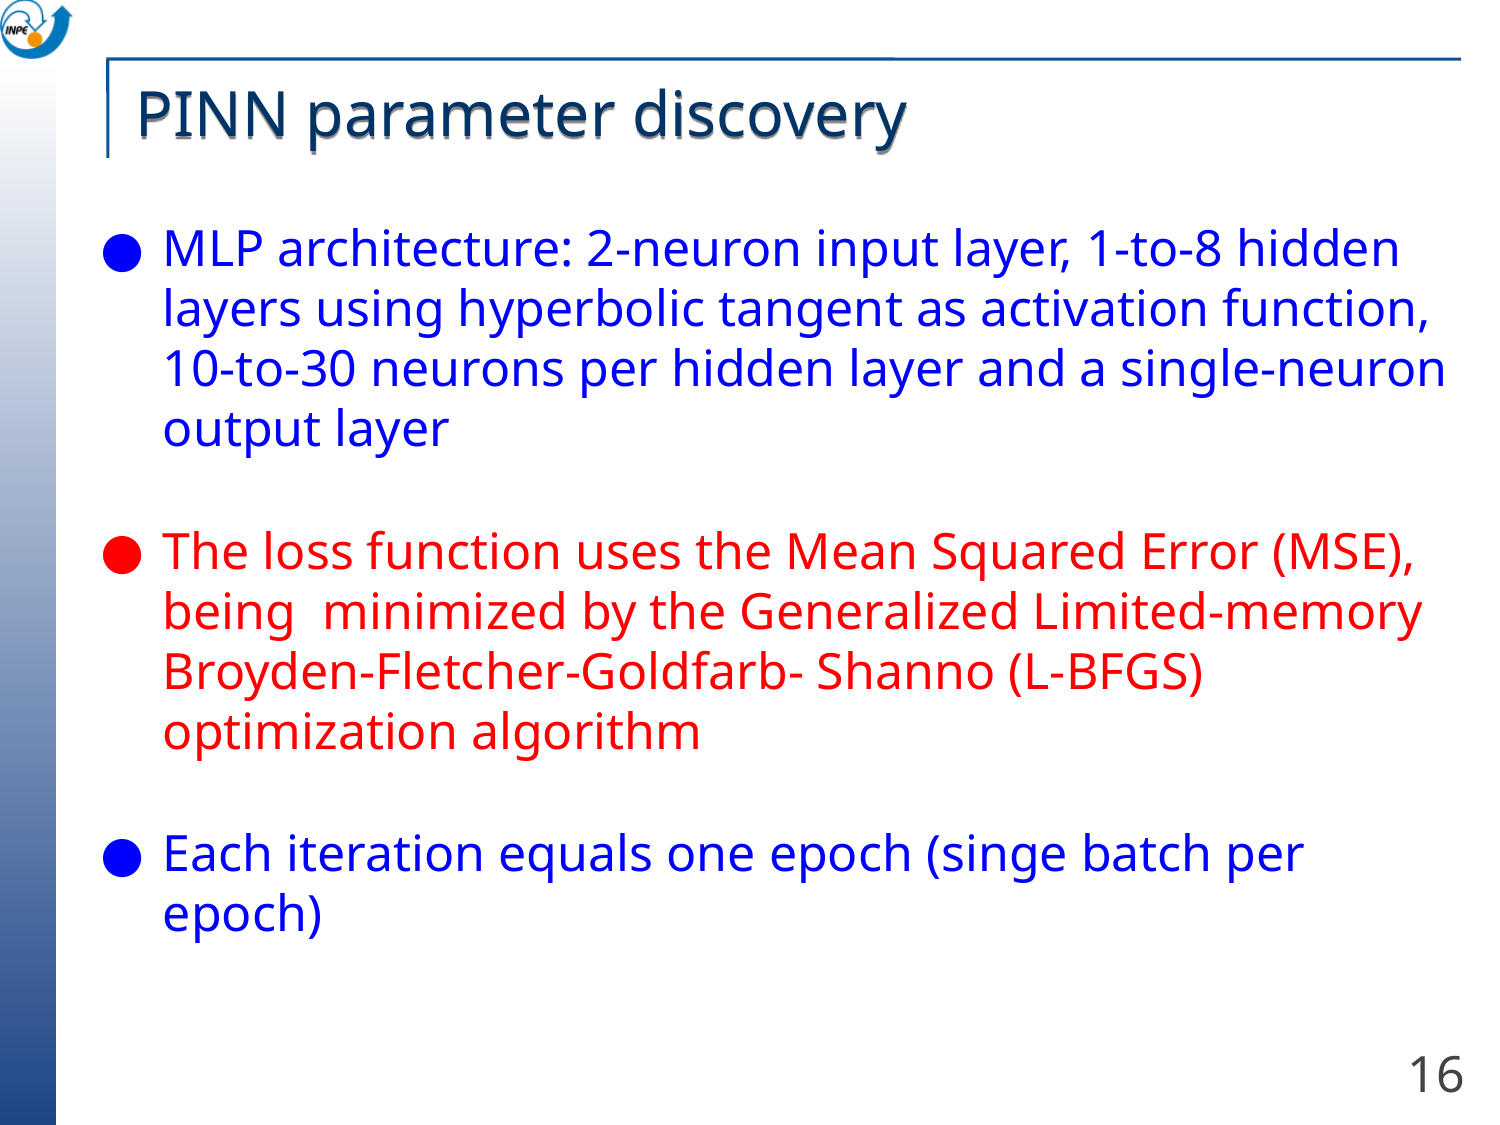

# PINN parameter discovery
MLP architecture: 2-neuron input layer, 1-to-8 hidden layers using hyperbolic tangent as activation function, 10-to-30 neurons per hidden layer and a single-neuron output layer
The loss function uses the Mean Squared Error (MSE), being minimized by the Generalized Limited-memory Broyden-Fletcher-Goldfarb- Shanno (L-BFGS) optimization algorithm
Each iteration equals one epoch (singe batch per epoch)